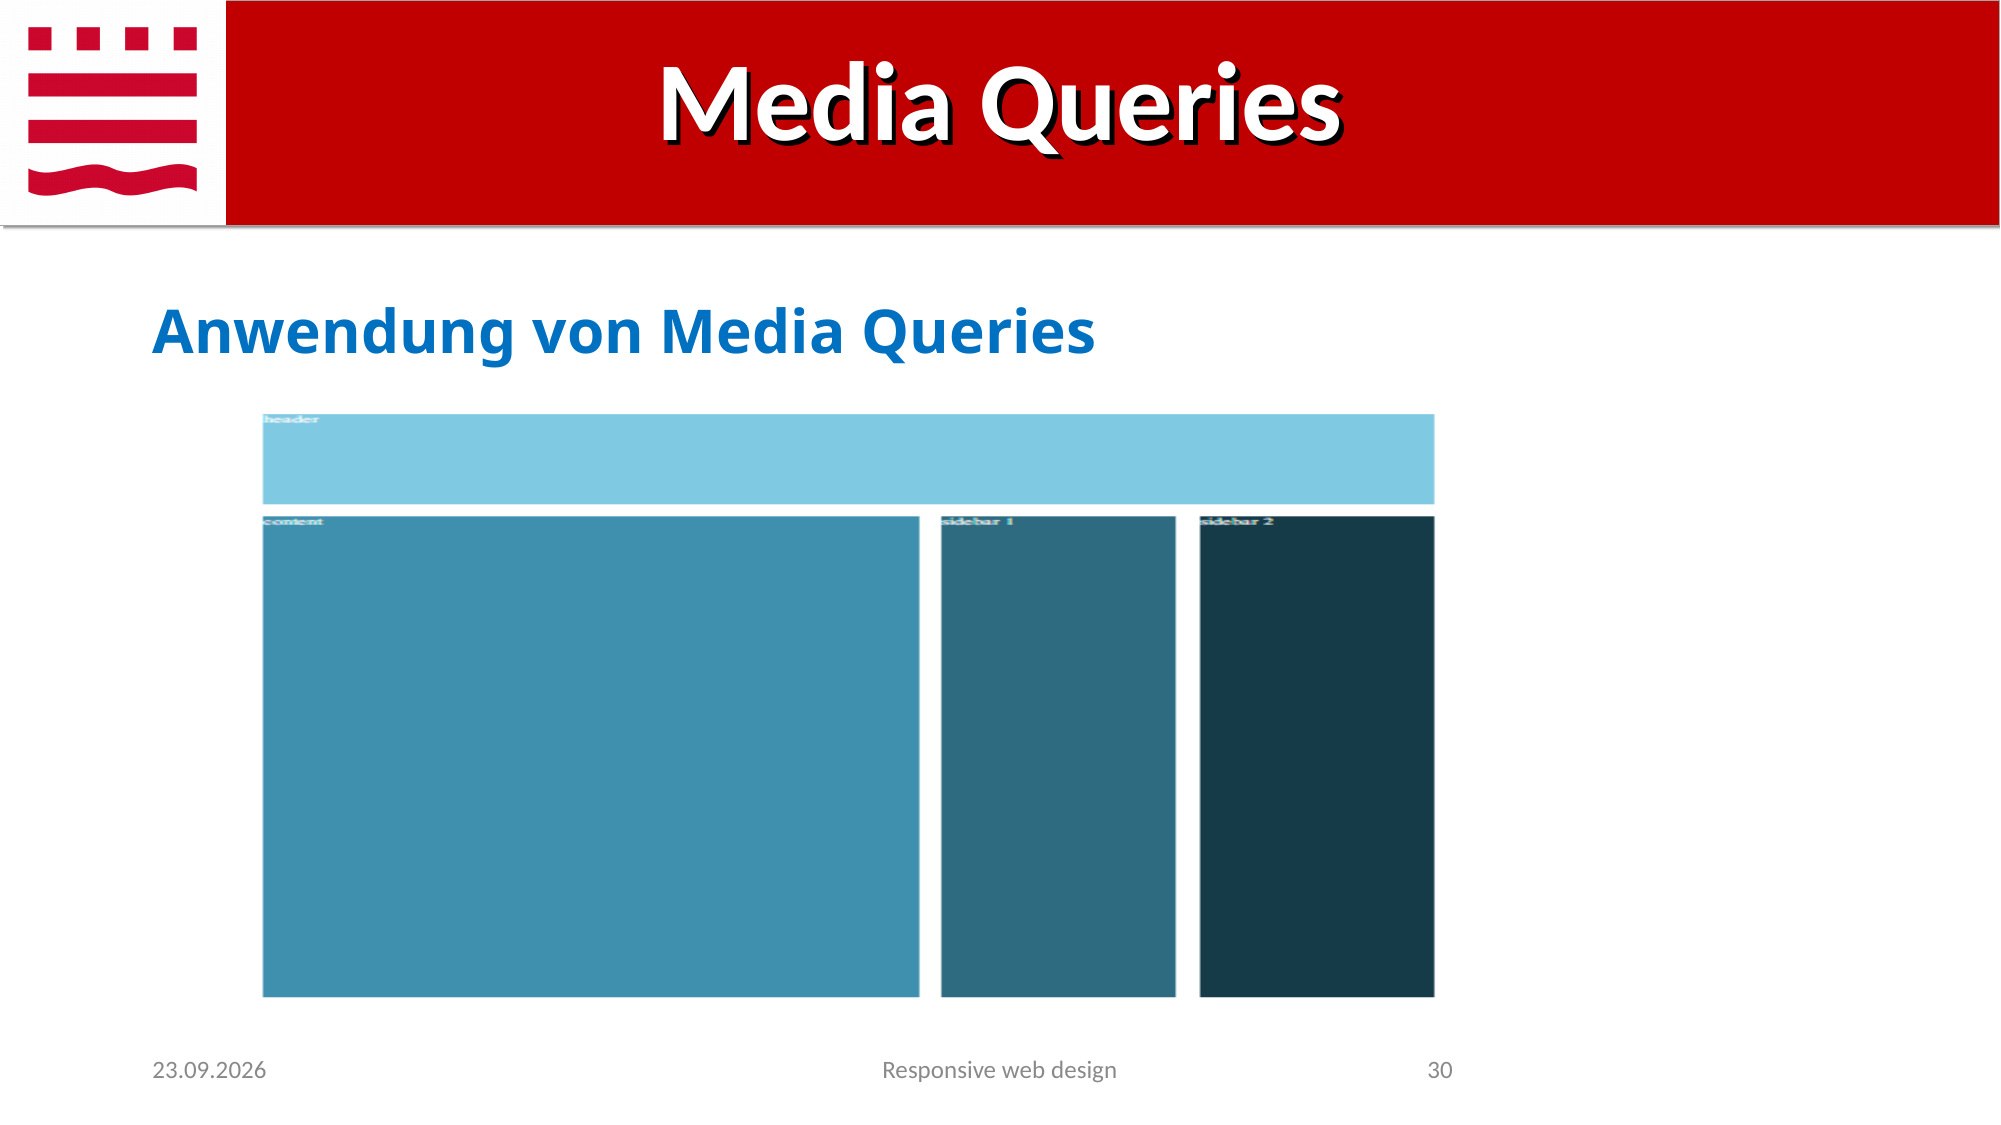

Media Queries
# Anwendung von Media Queries
Responsive web design
29